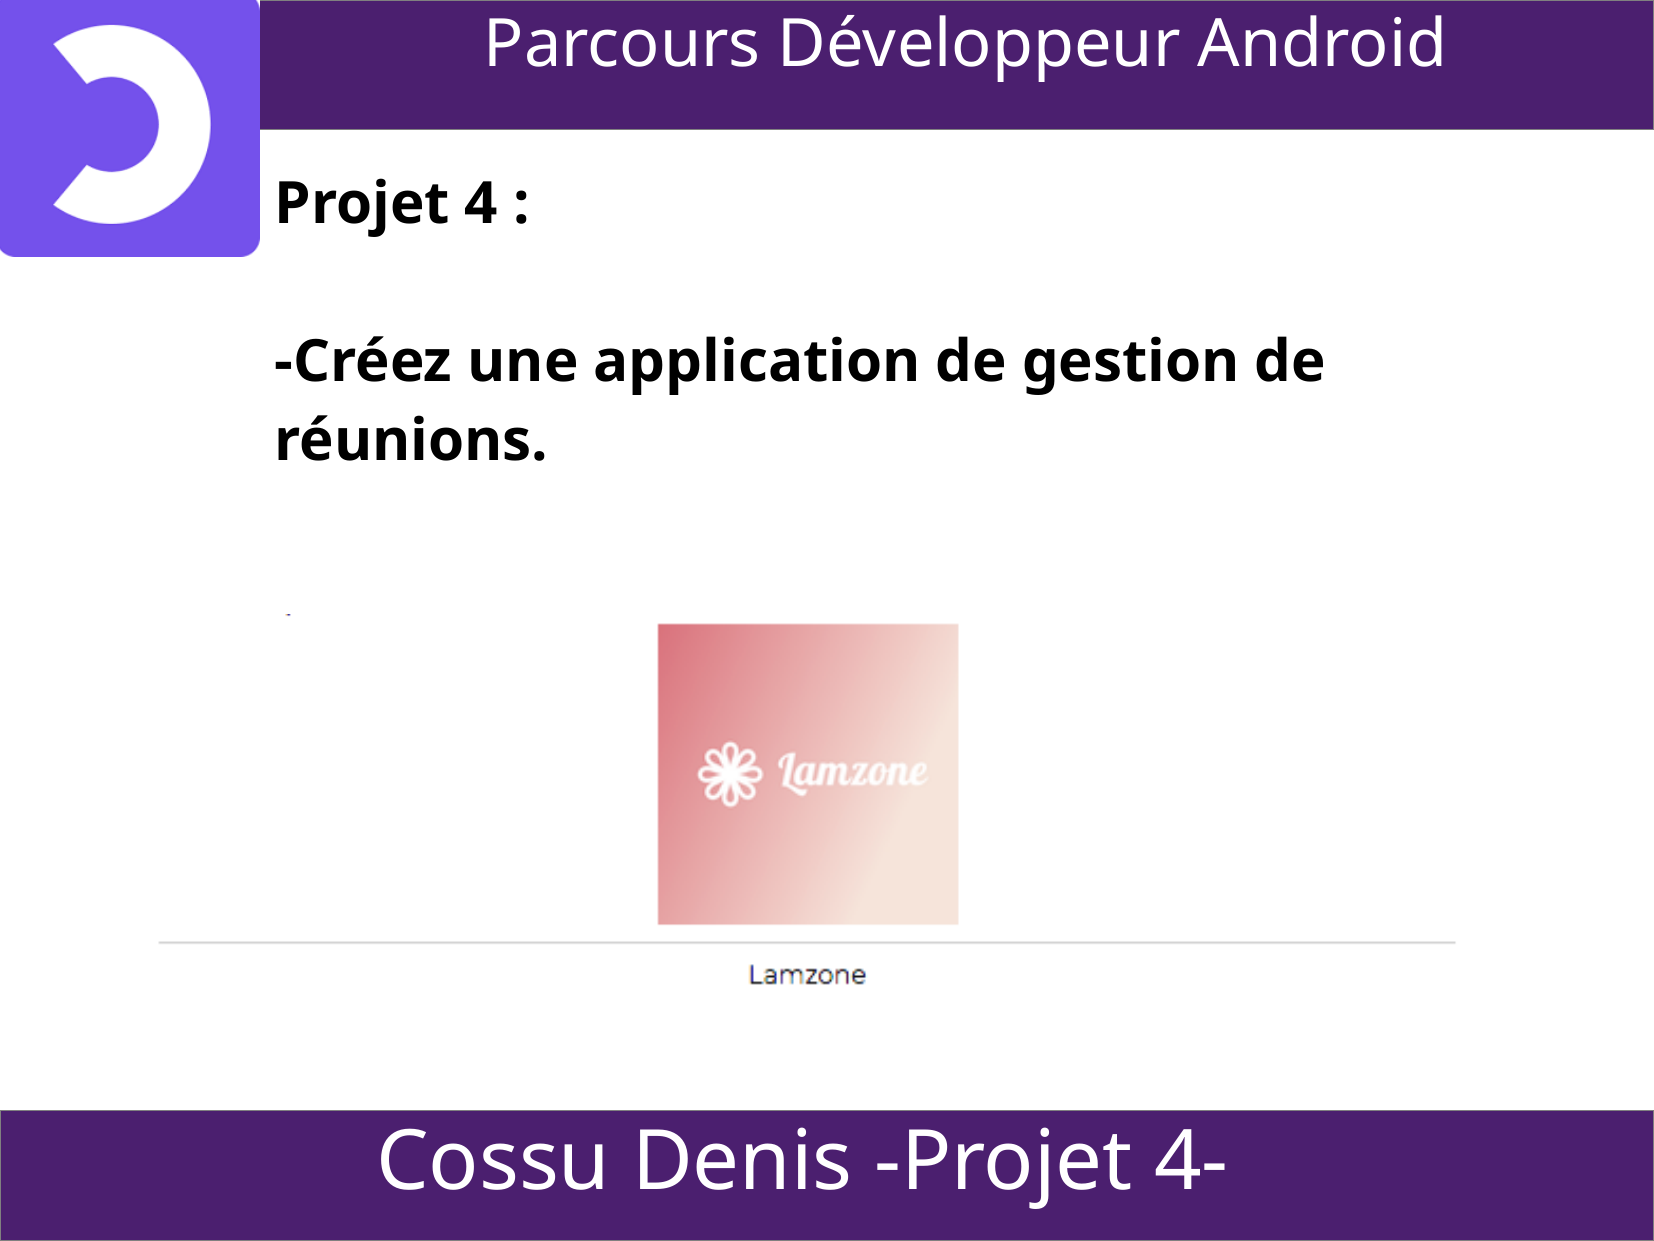

Projet 4 :
-Créez une application de gestion de réunions.